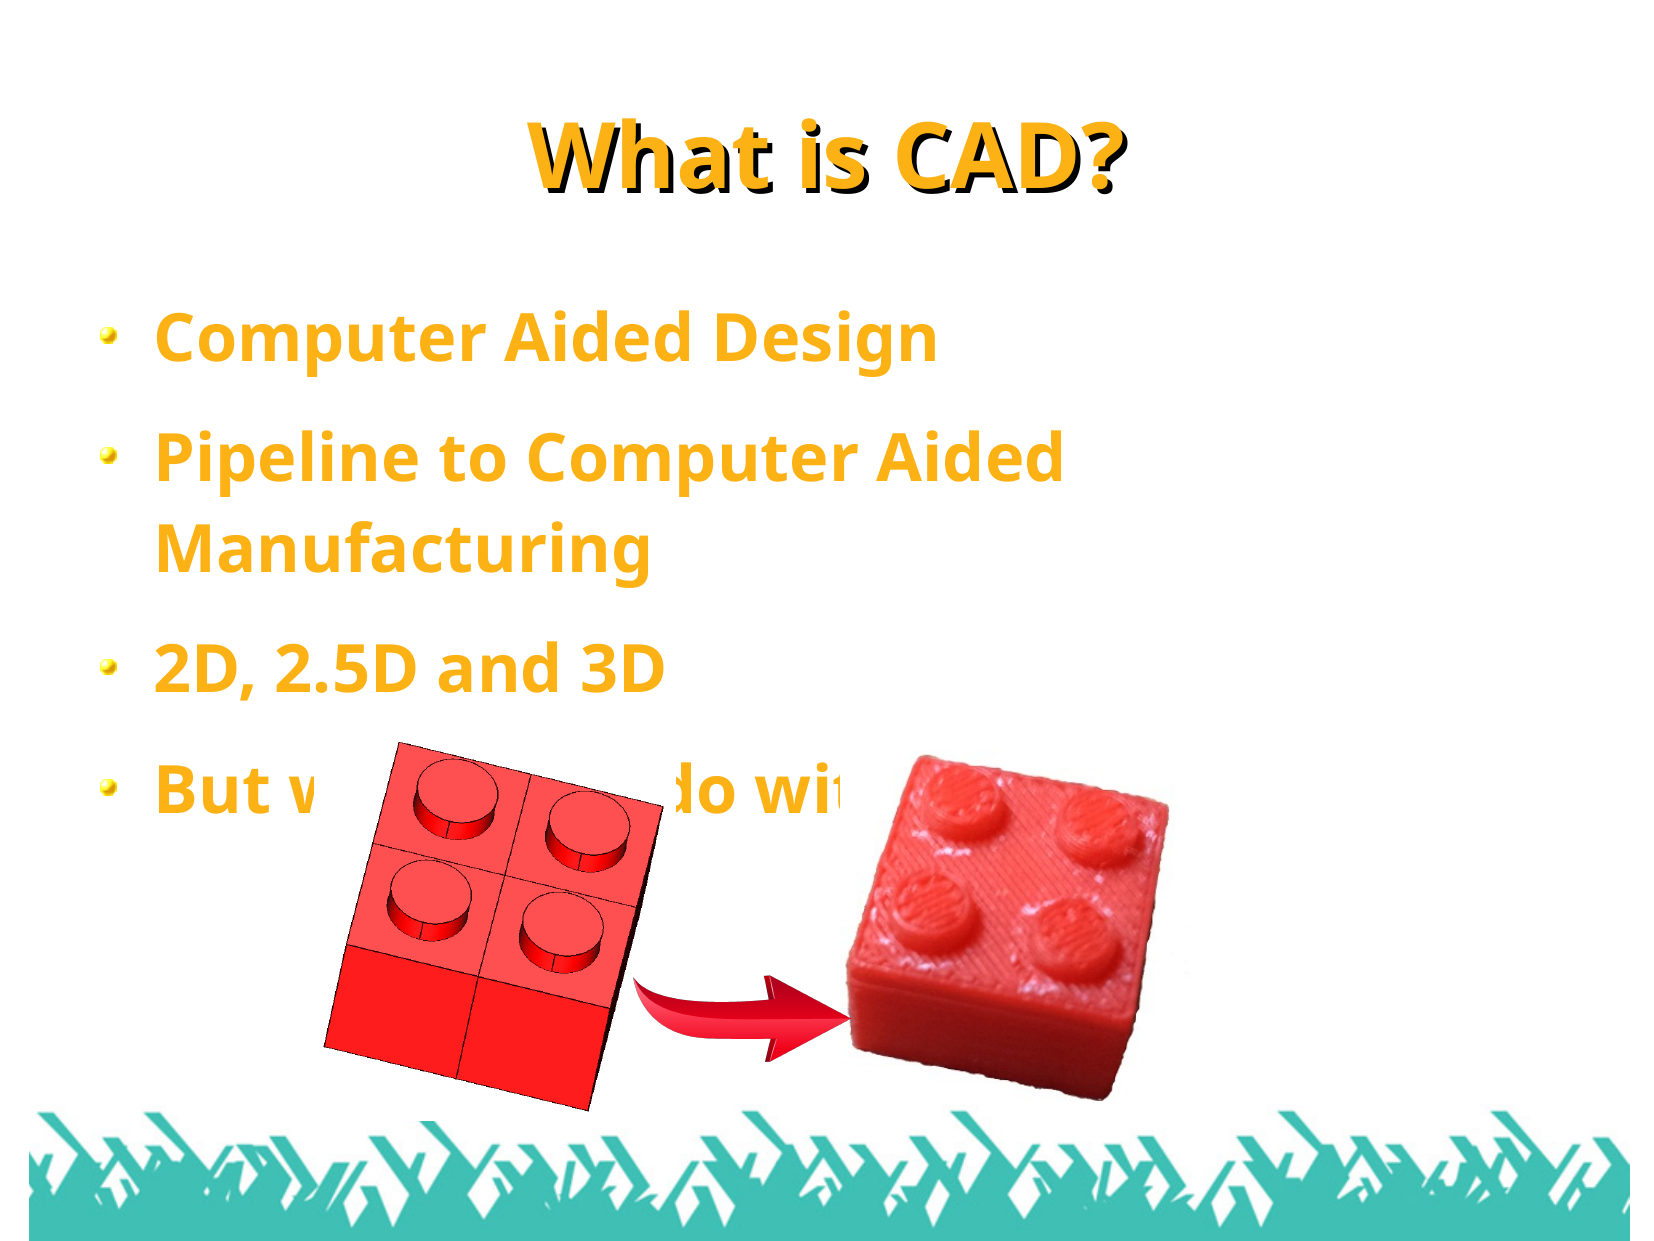

# What is CAD?
Computer Aided Design
Pipeline to Computer Aided Manufacturing
2D, 2.5D and 3D
But what can I do with it?